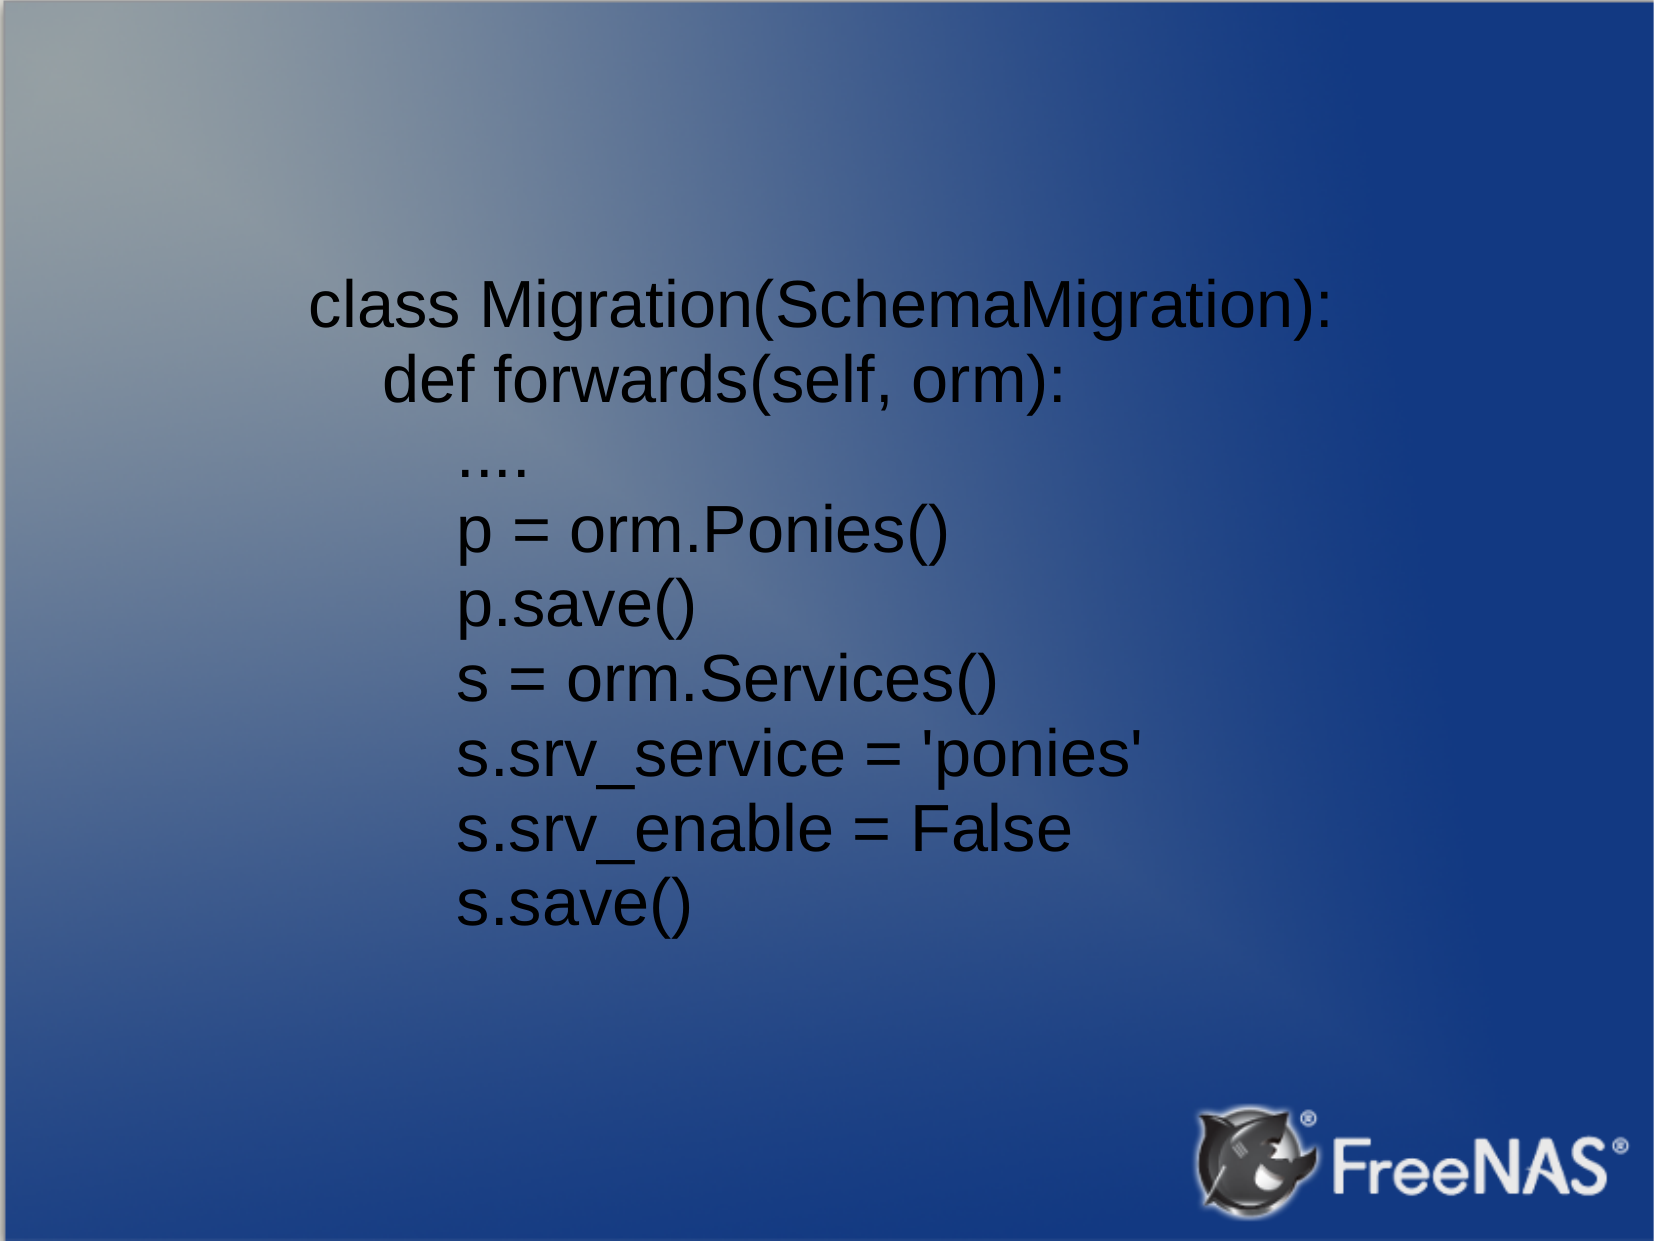

class Migration(SchemaMigration):
 def forwards(self, orm):
 ....
 p = orm.Ponies()
 p.save()
 s = orm.Services()
 s.srv_service = 'ponies'
 s.srv_enable = False
 s.save()